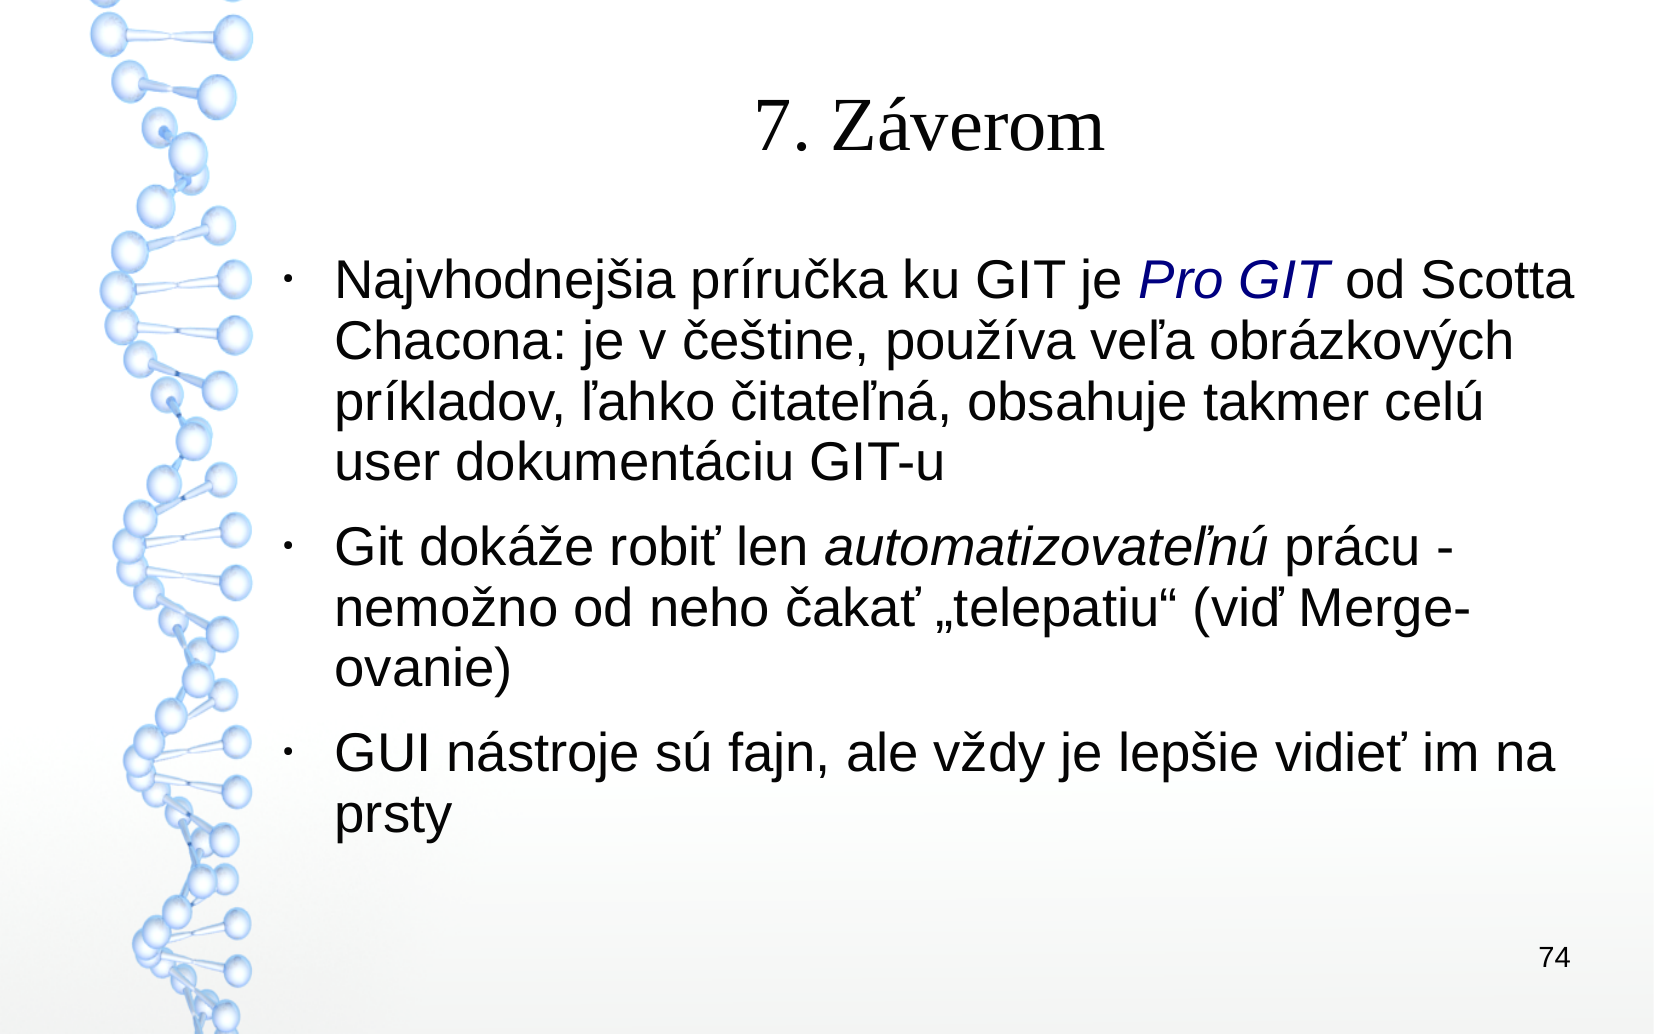

# 7. Záverom
Najvhodnejšia príručka ku GIT je Pro GIT od Scotta Chacona: je v češtine, používa veľa obrázkových príkladov, ľahko čitateľná, obsahuje takmer celú user dokumentáciu GIT-u
Git dokáže robiť len automatizovateľnú prácu -nemožno od neho čakať „telepatiu“ (viď Merge-ovanie)
GUI nástroje sú fajn, ale vždy je lepšie vidieť im na prsty
74